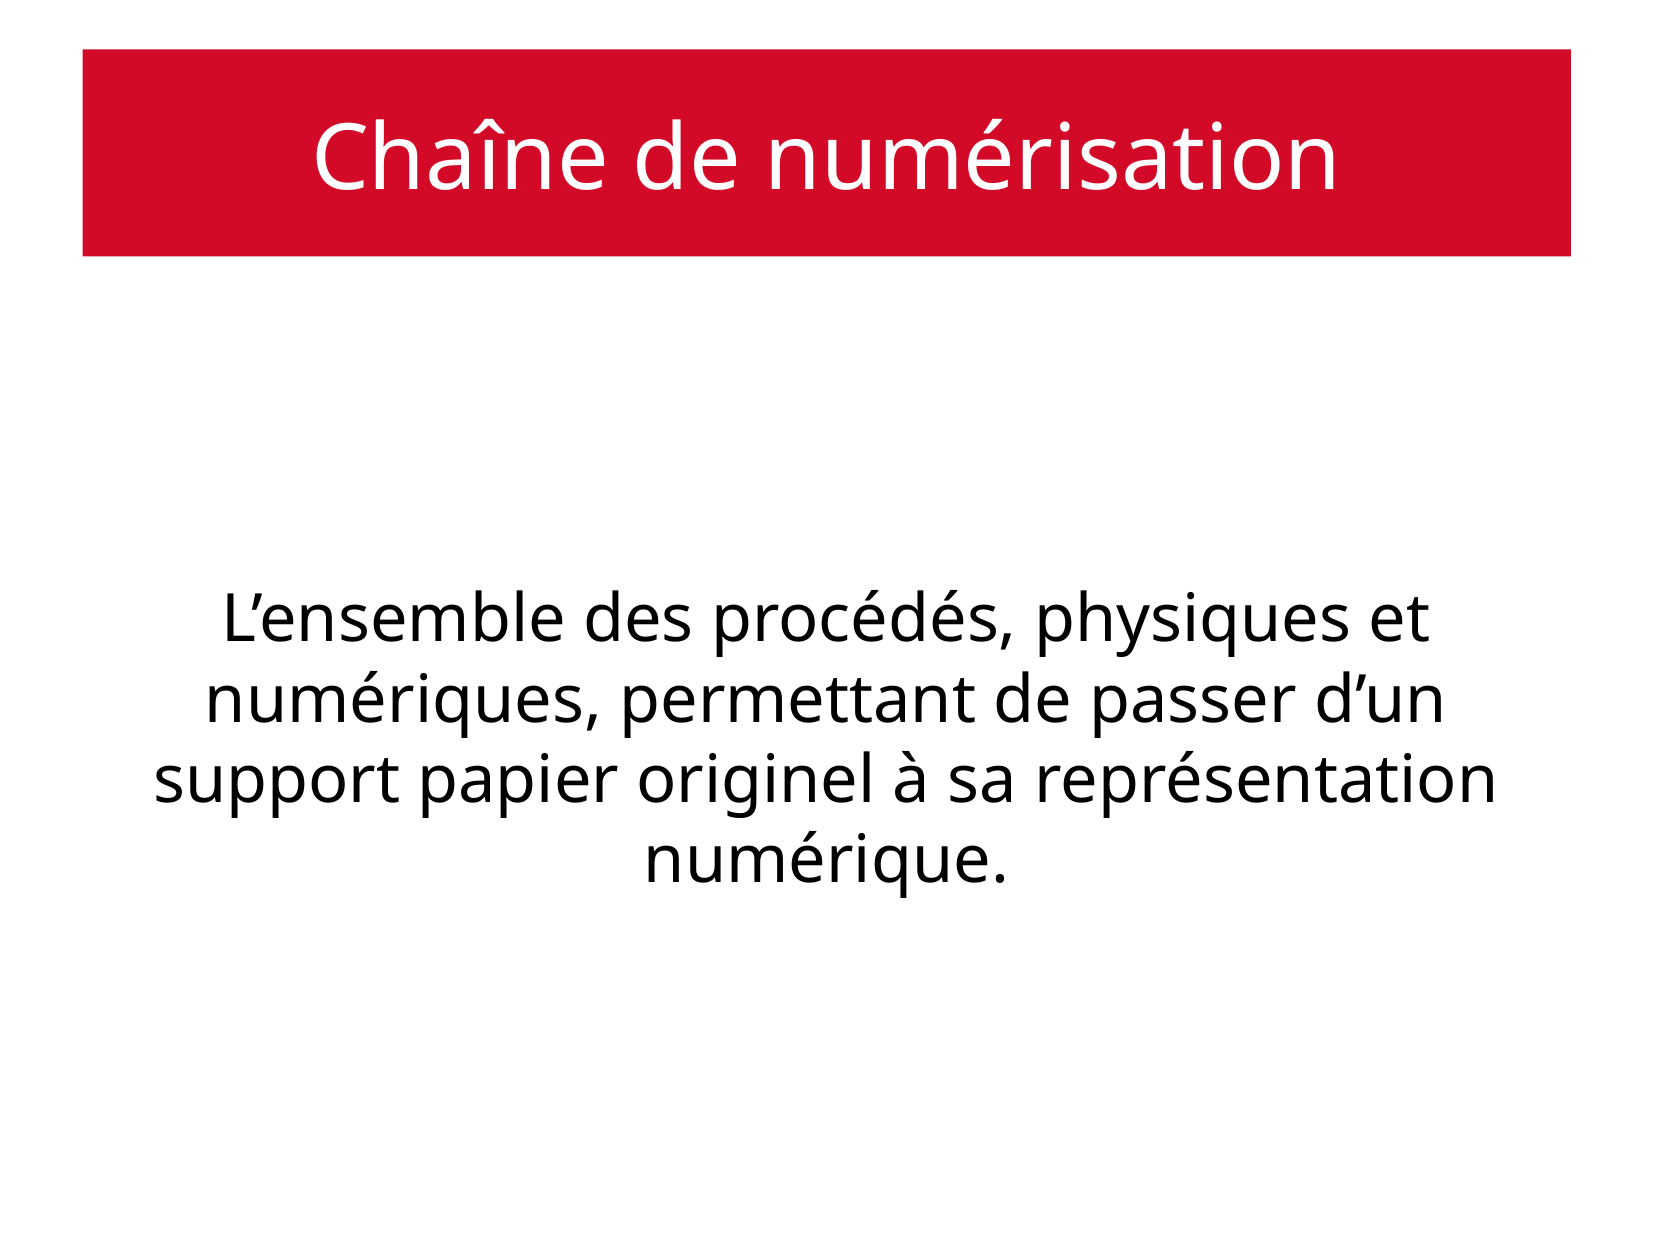

# Chaîne de numérisation
L’ensemble des procédés, physiques et numériques, permettant de passer d’un support papier originel à sa représentation numérique.